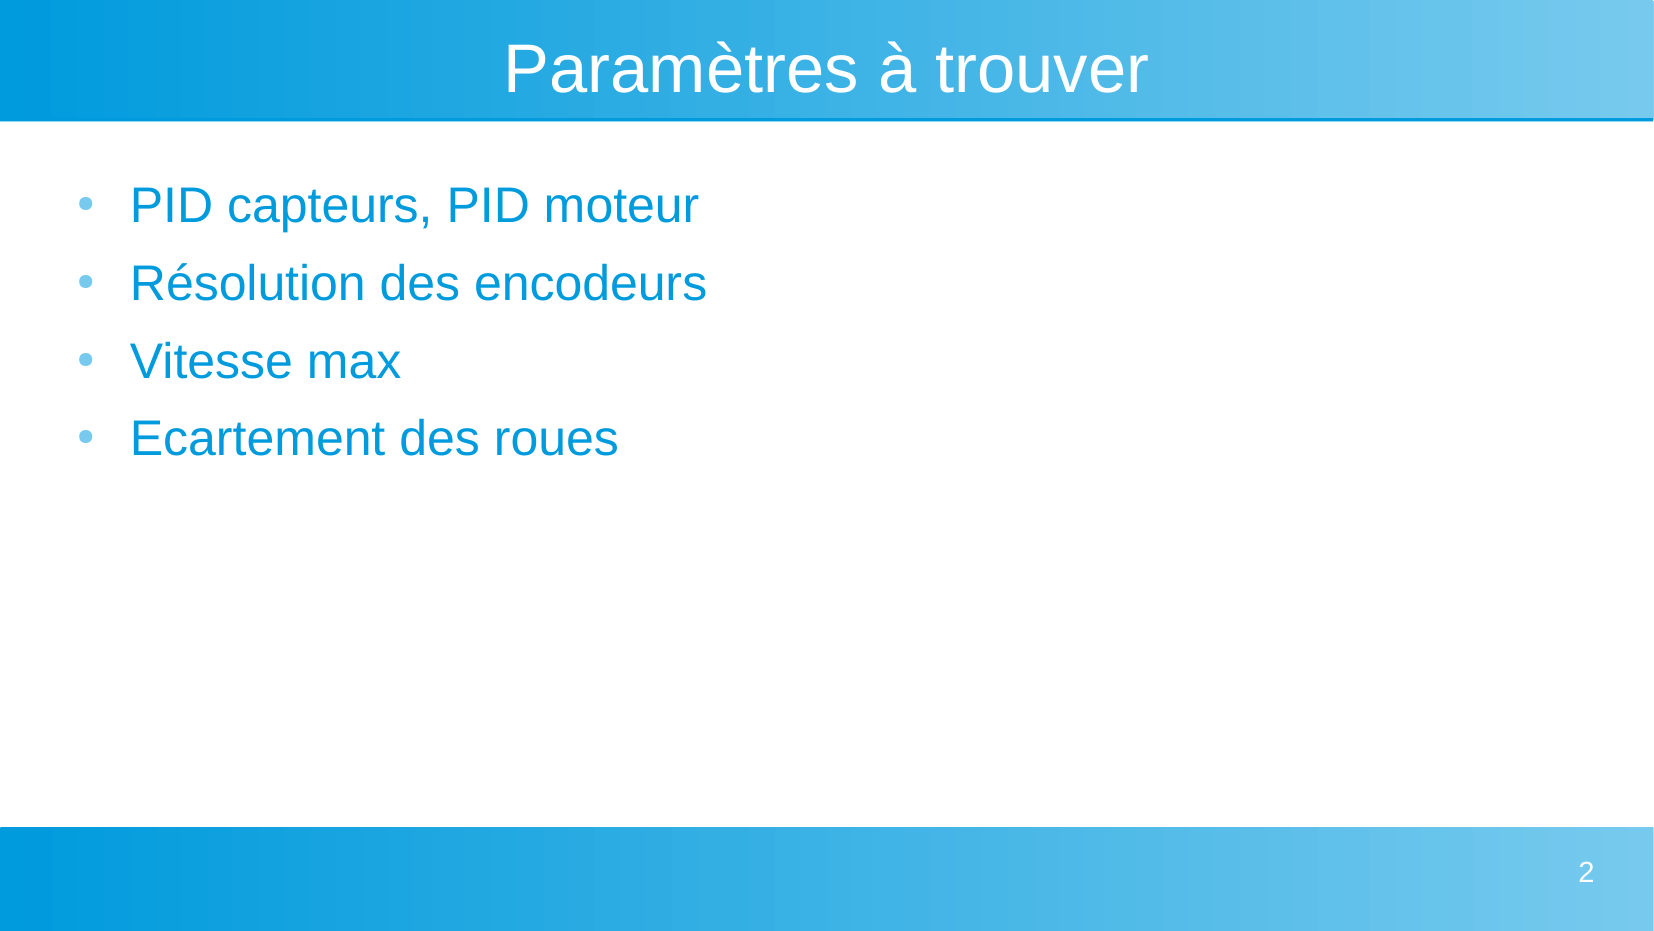

# Paramètres à trouver
PID capteurs, PID moteur
Résolution des encodeurs
Vitesse max
Ecartement des roues
2